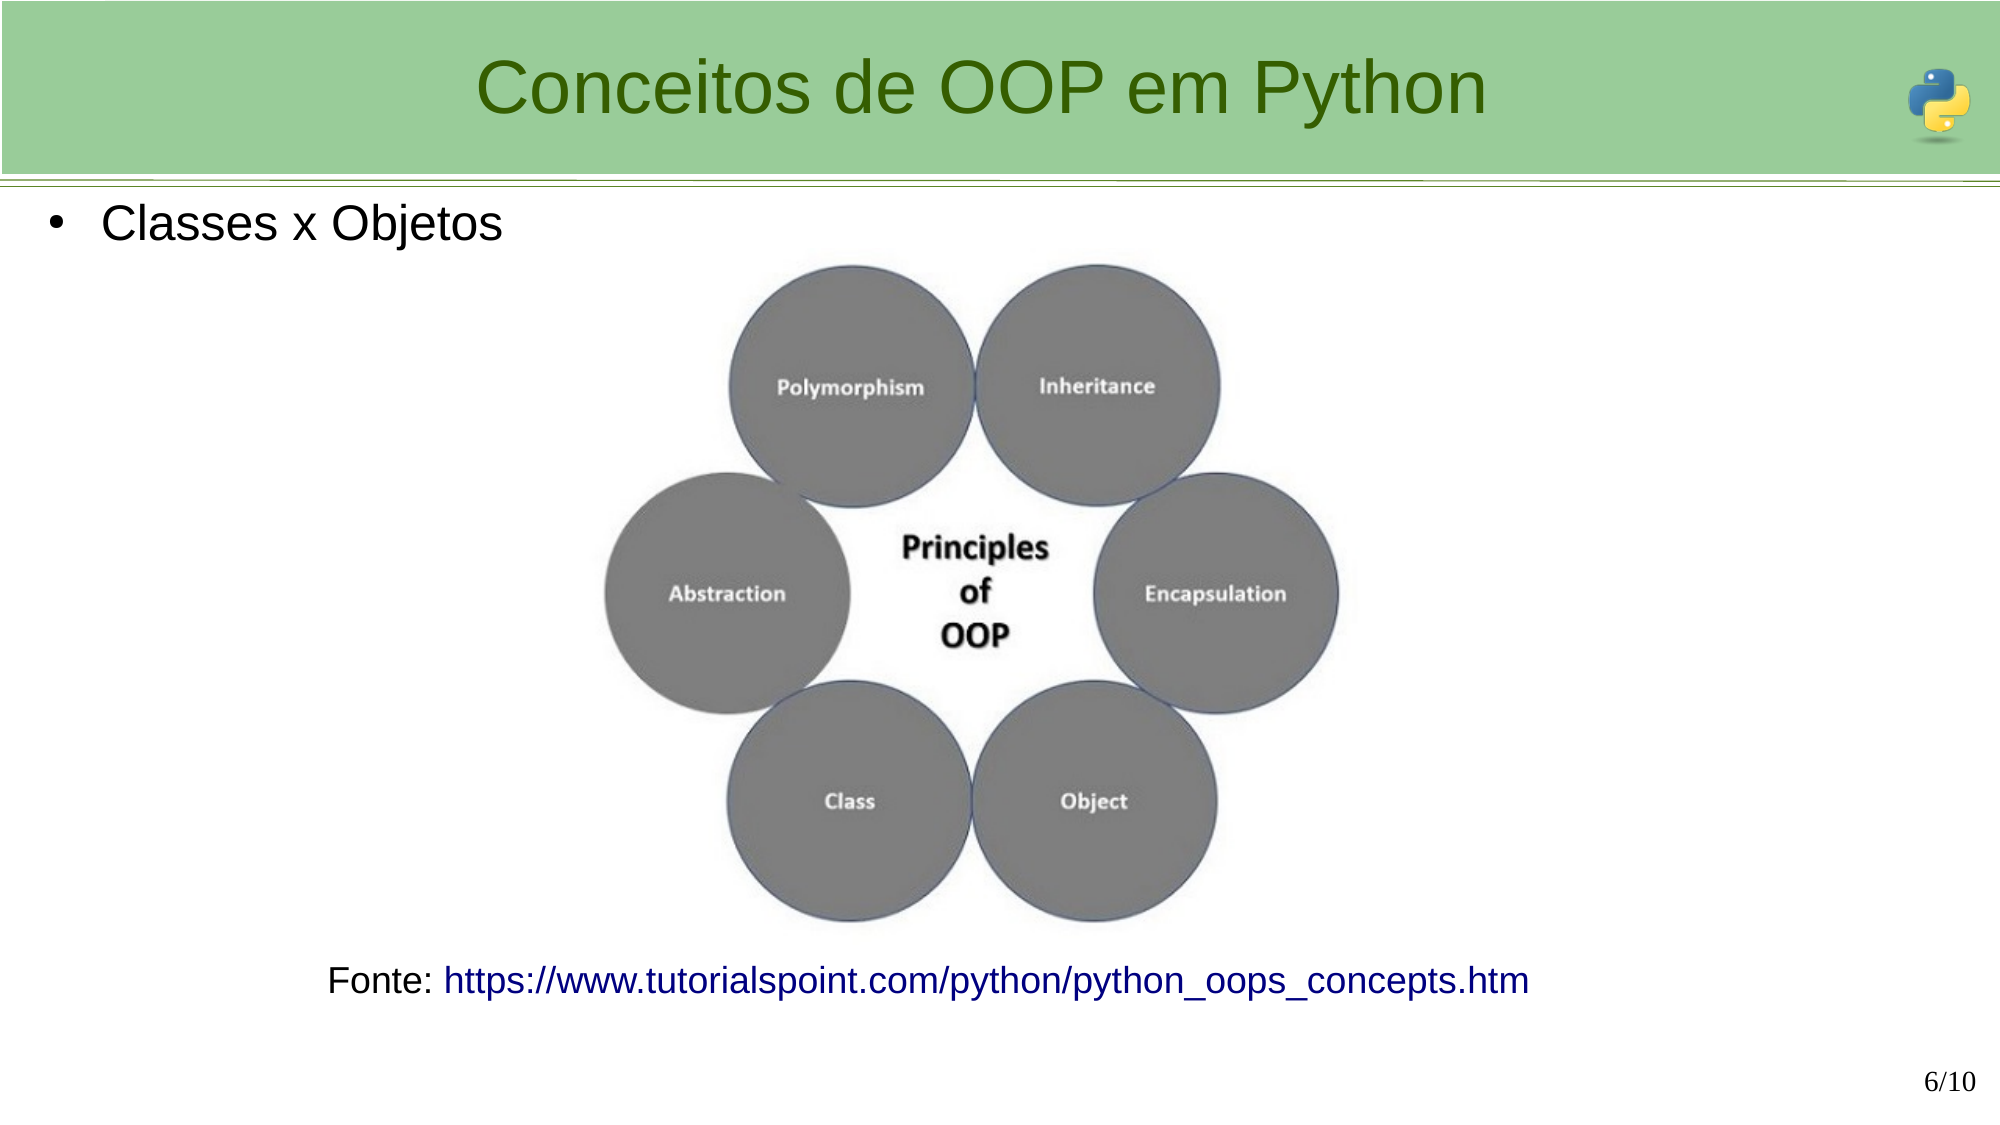

# Conceitos de OOP em Python
Classes x Objetos
Fonte: https://www.tutorialspoint.com/python/python_oops_concepts.htm
6